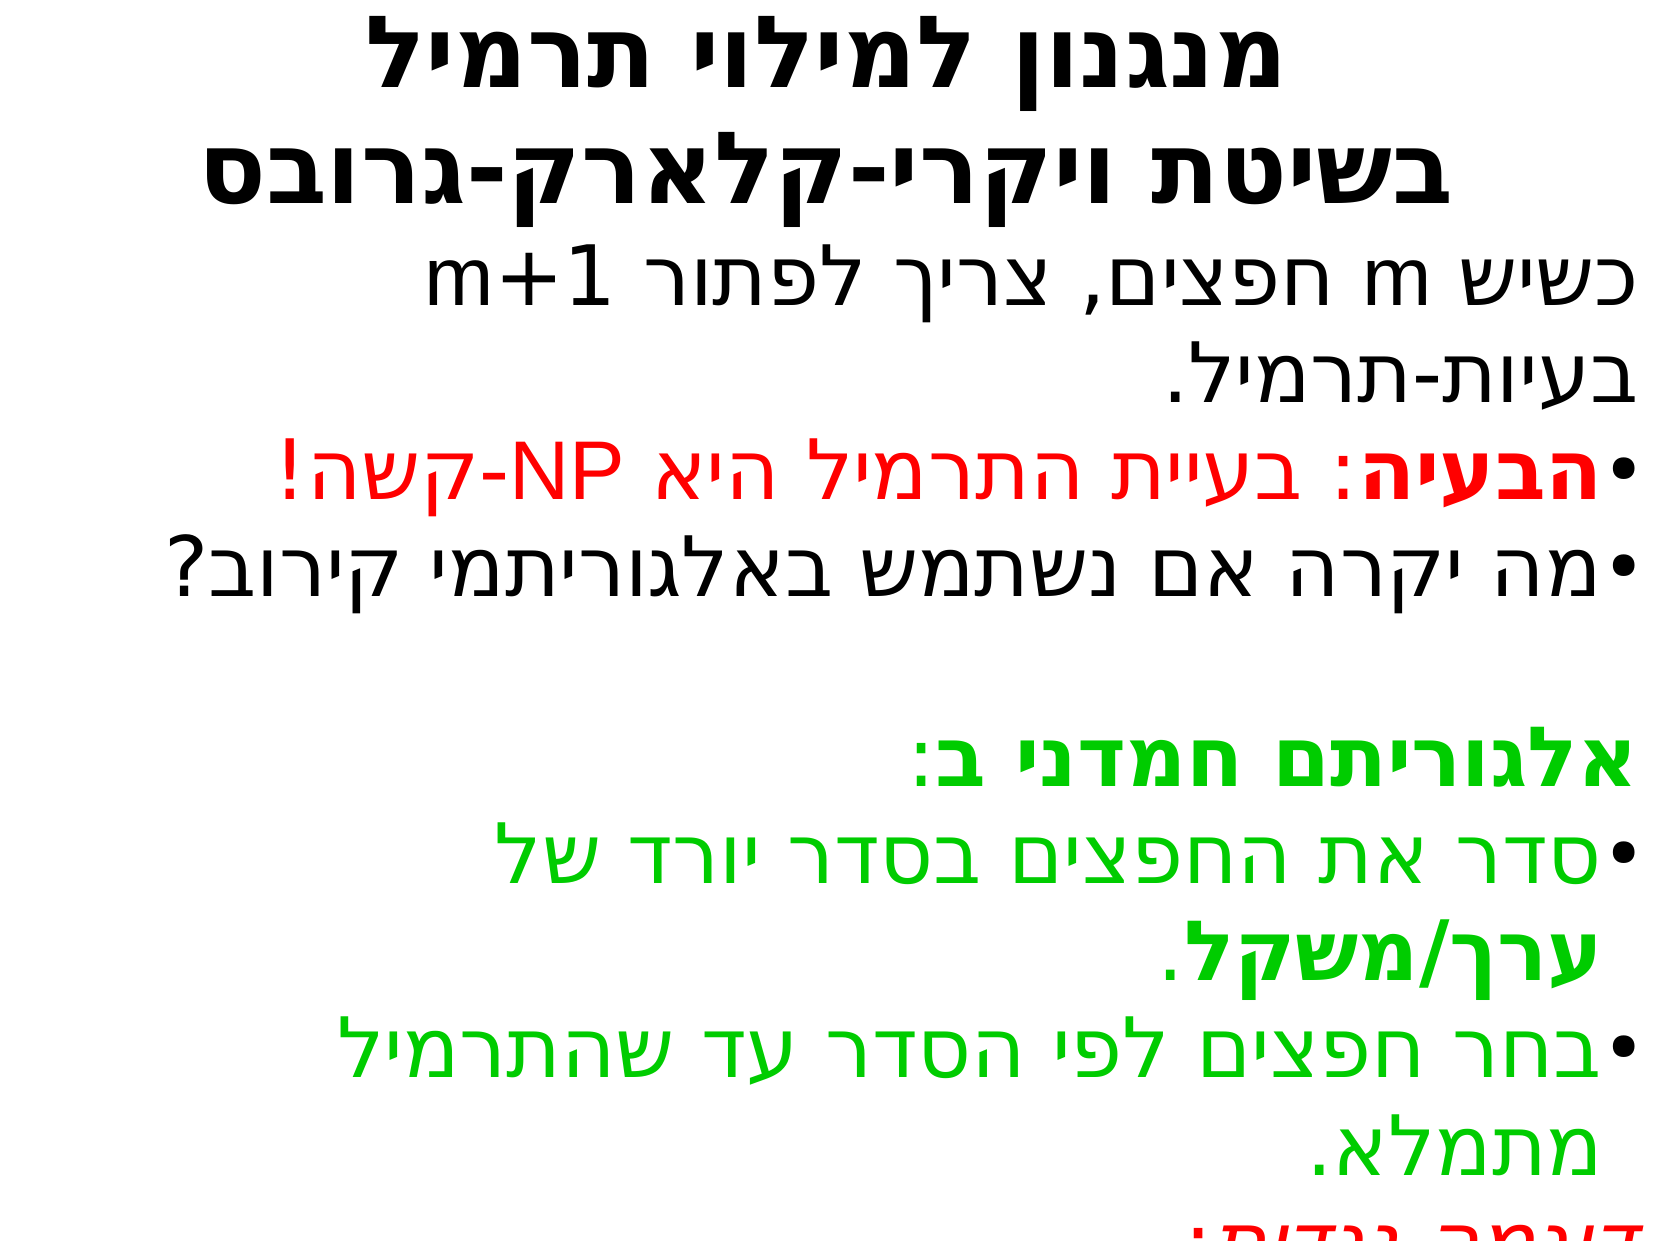

# מנגנון למילוי תרמיל בשיטת ויקרי-קלארק-גרובס
כשיש m חפצים, צריך לפתור 1+m בעיות-תרמיל.
הבעיה: בעיית התרמיל היא NP-קשה!
מה יקרה אם נשתמש באלגוריתמי קירוב?
אלגוריתם חמדני ב:
סדר את החפצים בסדר יורד של ערך/משקל.
בחר חפצים לפי הסדר עד שהתרמיל מתמלא.
דוגמה נגדית:
$20/2k, $100/100k.
הראשון יזכה וישלם $100 – יותר מהערך שלו!